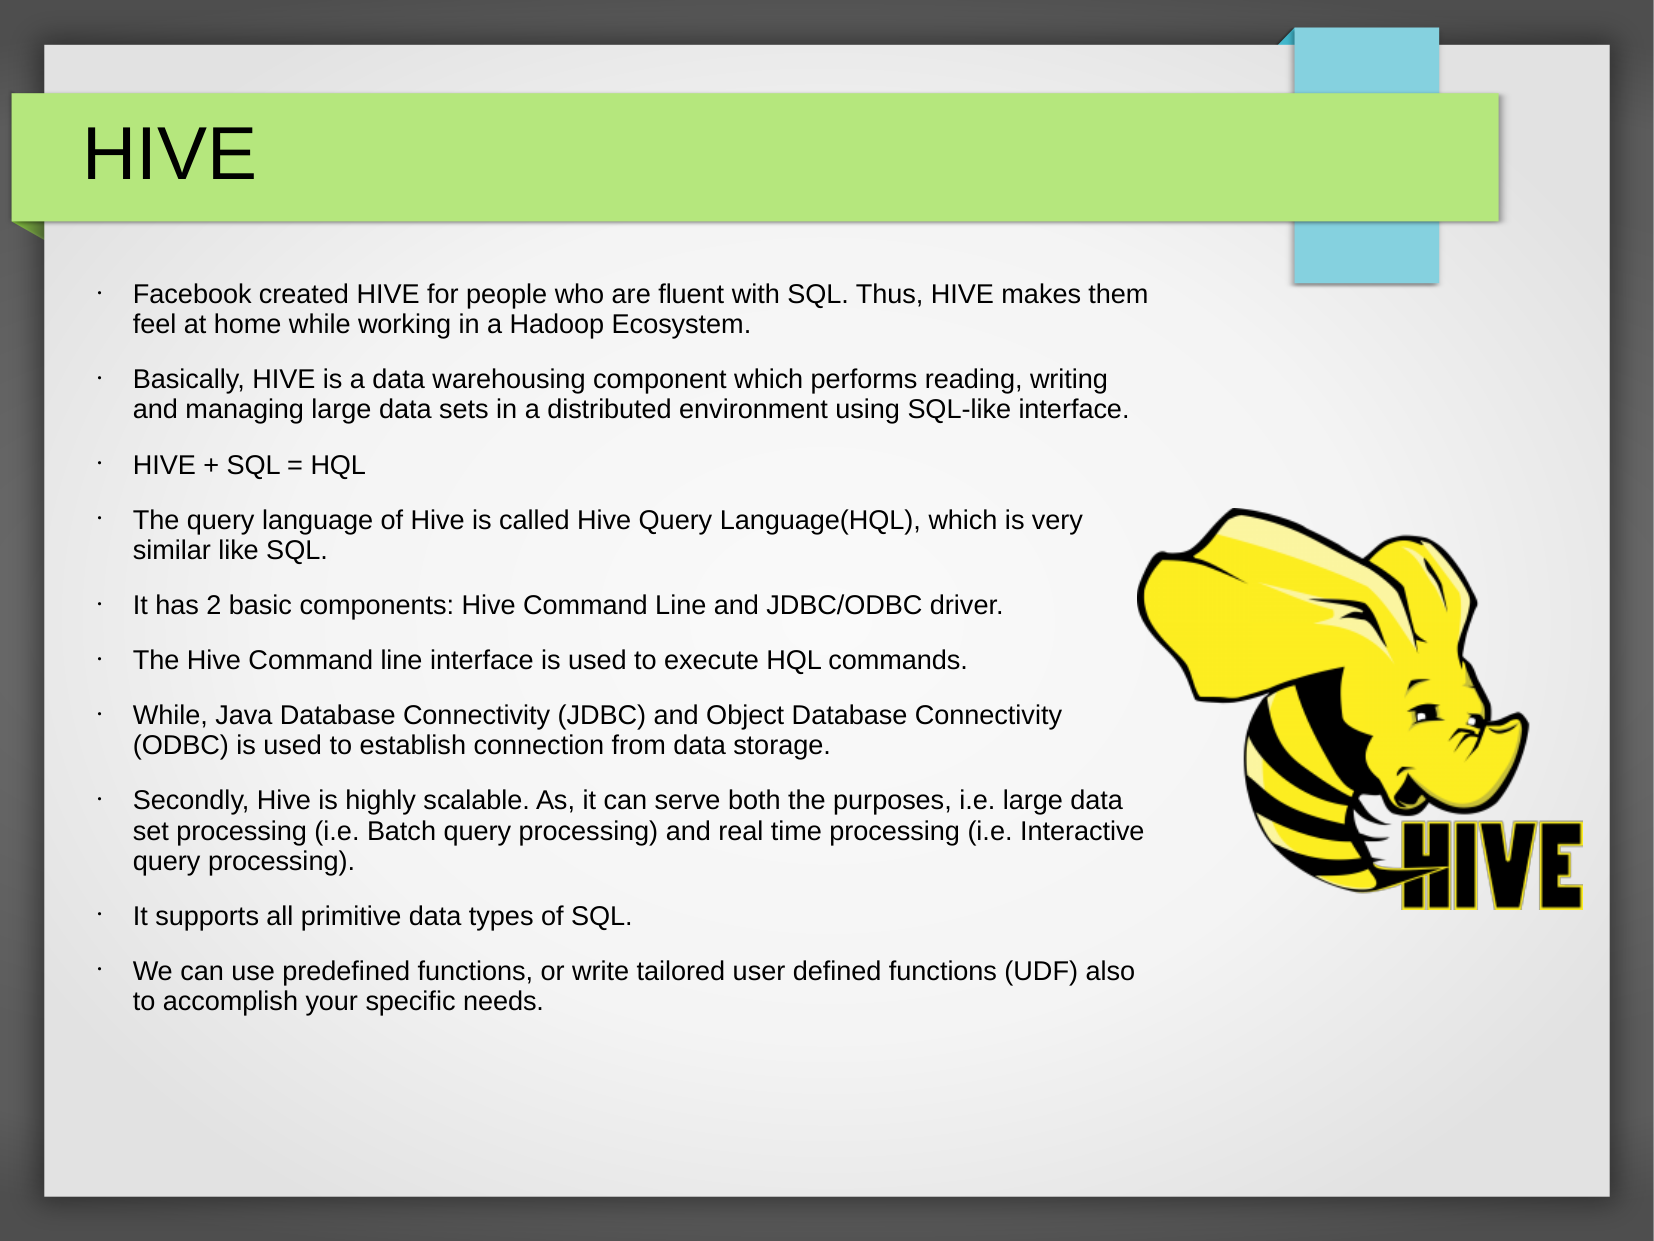

# HIVE
Facebook created HIVE for people who are fluent with SQL. Thus, HIVE makes them feel at home while working in a Hadoop Ecosystem.
Basically, HIVE is a data warehousing component which performs reading, writing and managing large data sets in a distributed environment using SQL-like interface.
HIVE + SQL = HQL
The query language of Hive is called Hive Query Language(HQL), which is very similar like SQL.
It has 2 basic components: Hive Command Line and JDBC/ODBC driver.
The Hive Command line interface is used to execute HQL commands.
While, Java Database Connectivity (JDBC) and Object Database Connectivity (ODBC) is used to establish connection from data storage.
Secondly, Hive is highly scalable. As, it can serve both the purposes, i.e. large data set processing (i.e. Batch query processing) and real time processing (i.e. Interactive query processing).
It supports all primitive data types of SQL.
We can use predefined functions, or write tailored user defined functions (UDF) also to accomplish your specific needs.